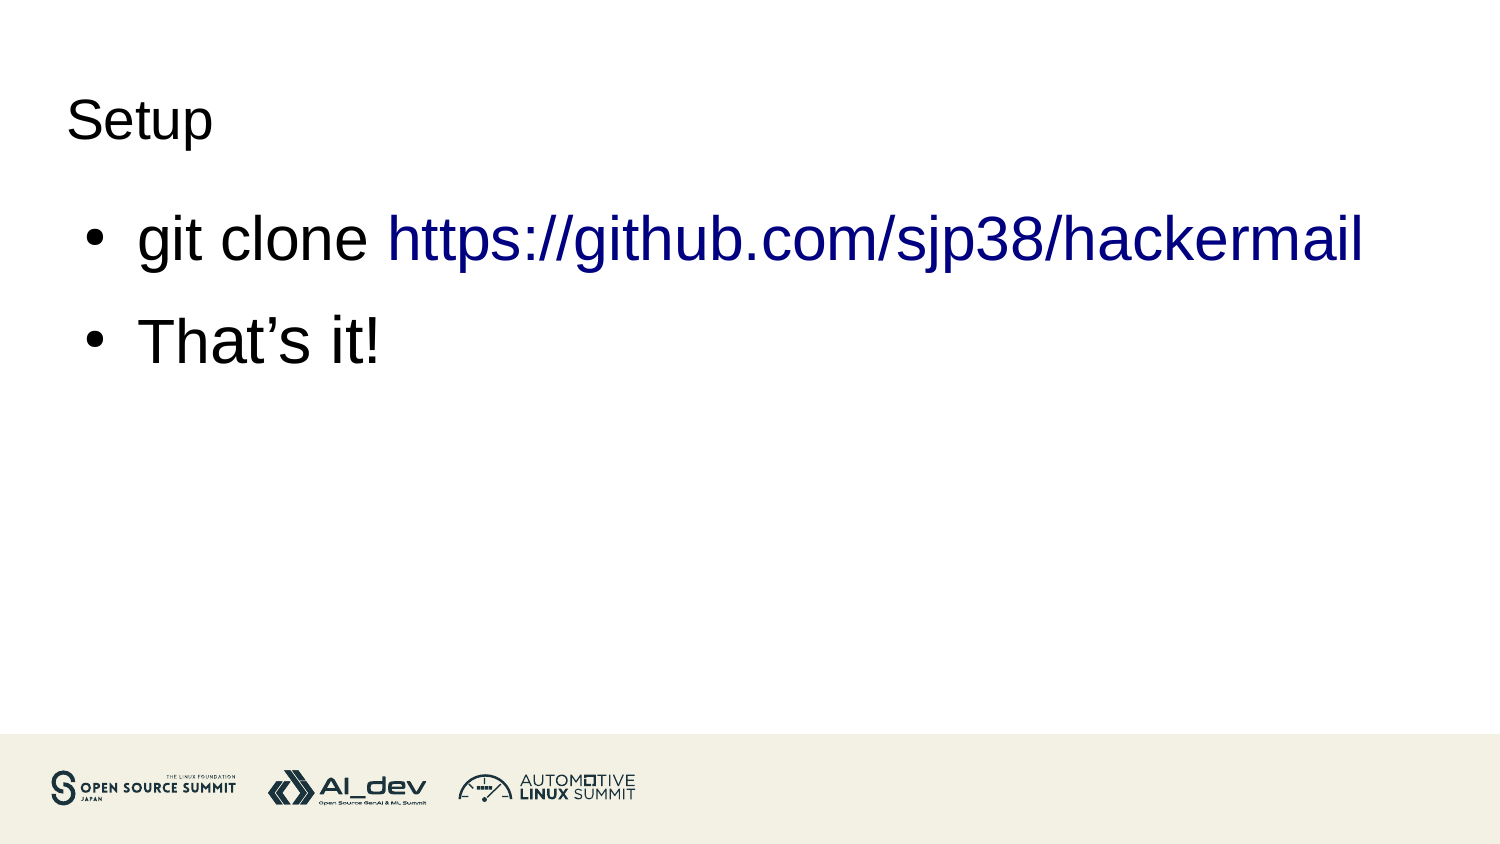

# Setup
git clone https://github.com/sjp38/hackermail
That’s it!